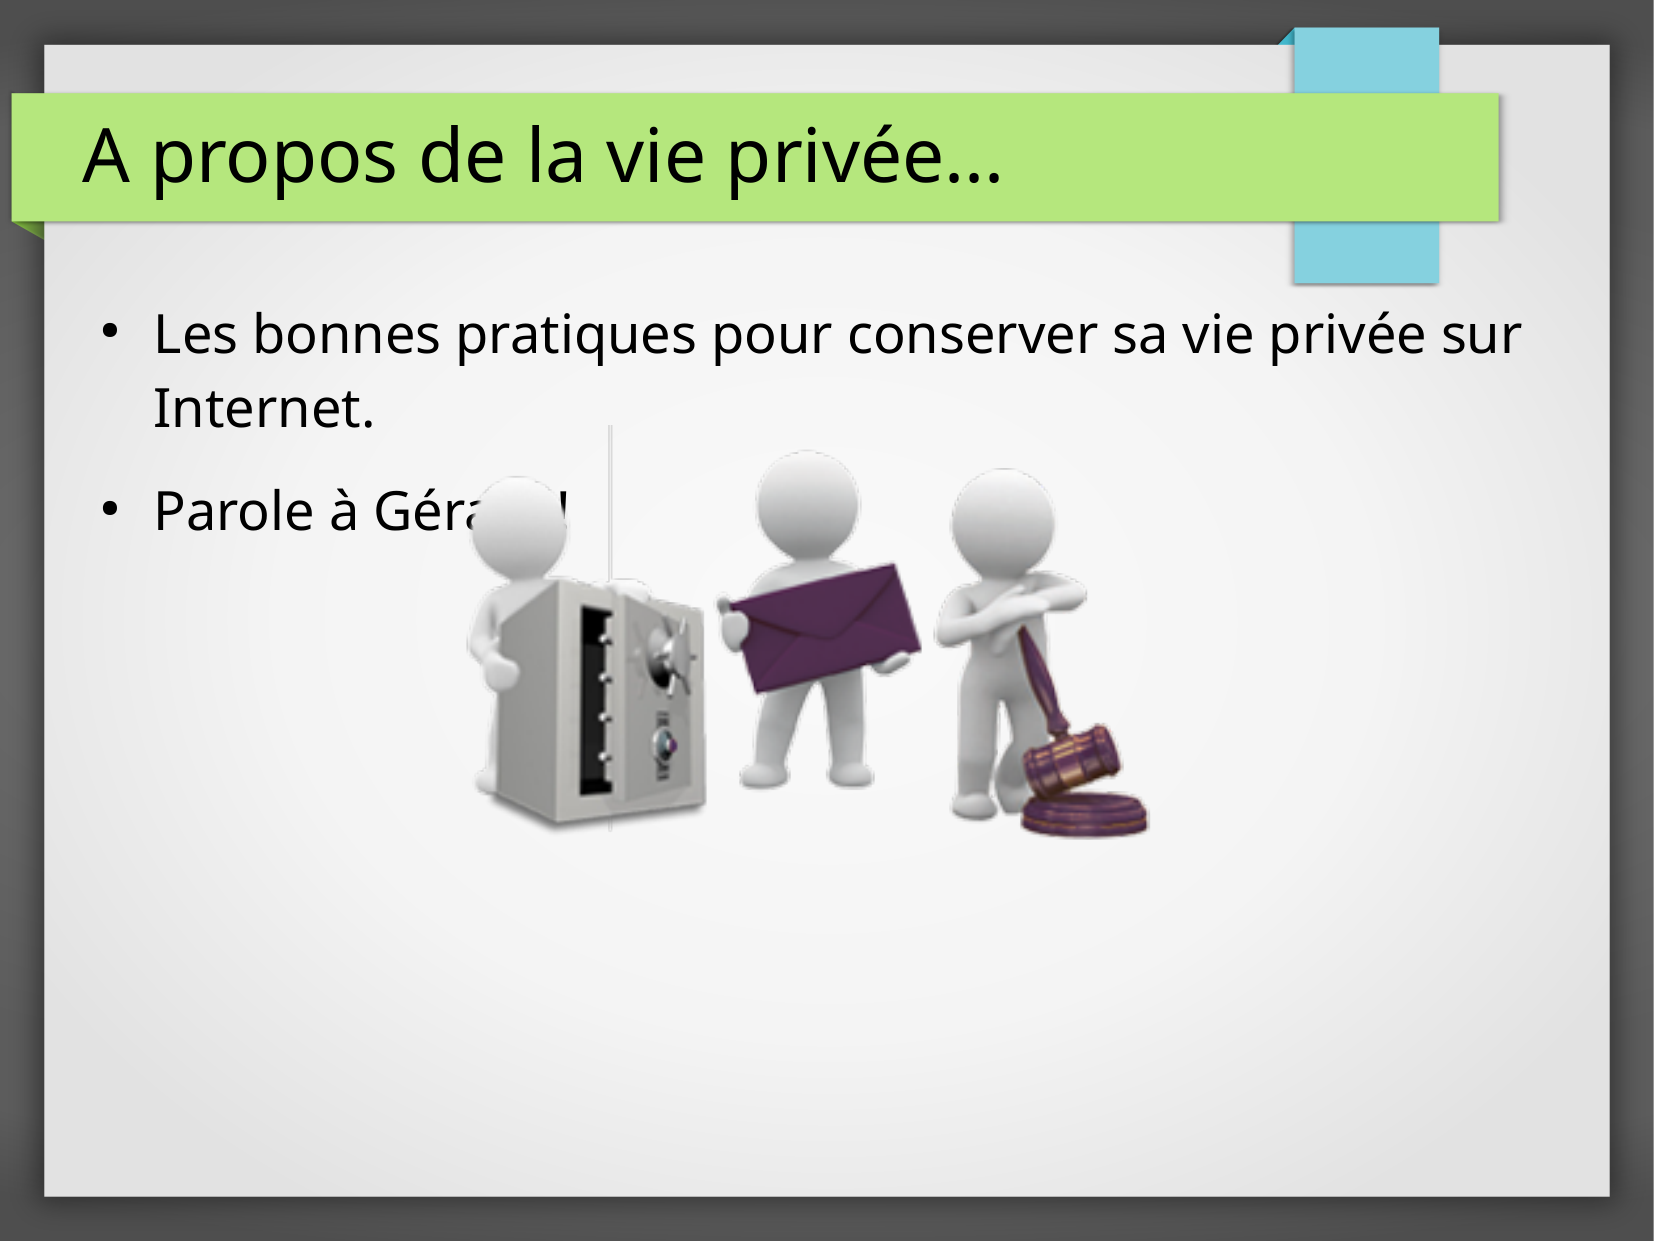

# A propos de la vie privée...
Les bonnes pratiques pour conserver sa vie privée sur Internet.
Parole à Gérald !